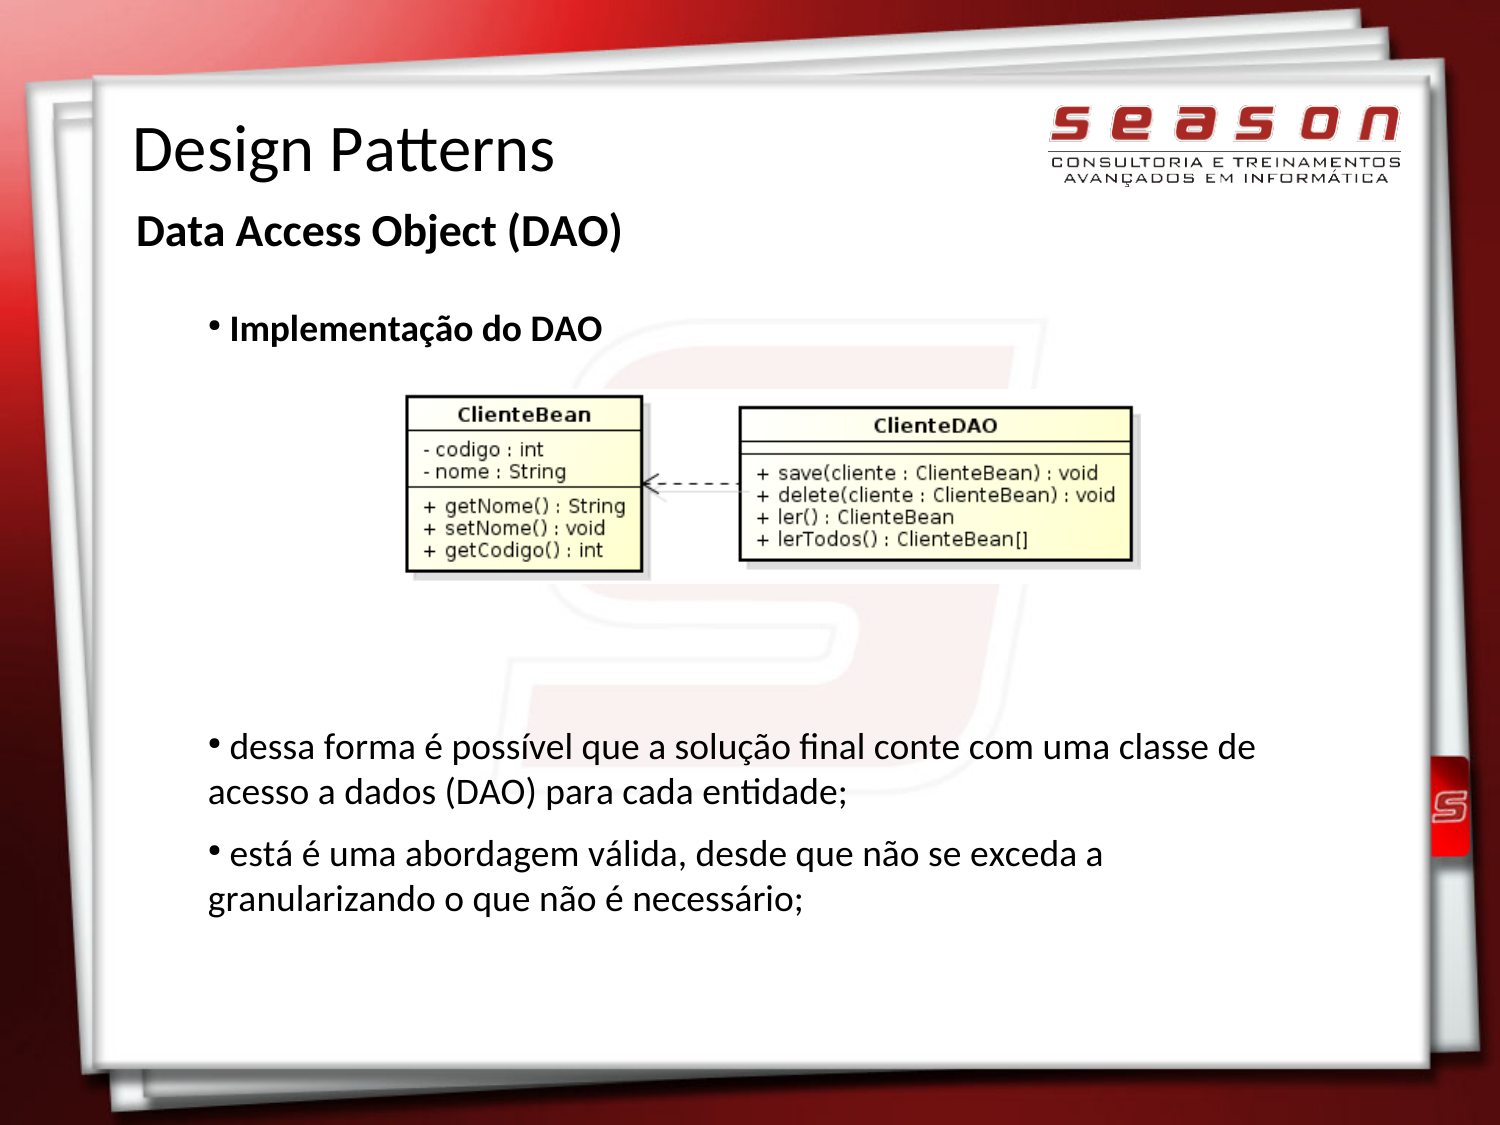

# Design Patterns
Data Access Object (DAO)
 Implementação do DAO
 dessa forma é possível que a solução final conte com uma classe de acesso a dados (DAO) para cada entidade;
 está é uma abordagem válida, desde que não se exceda a granularizando o que não é necessário;